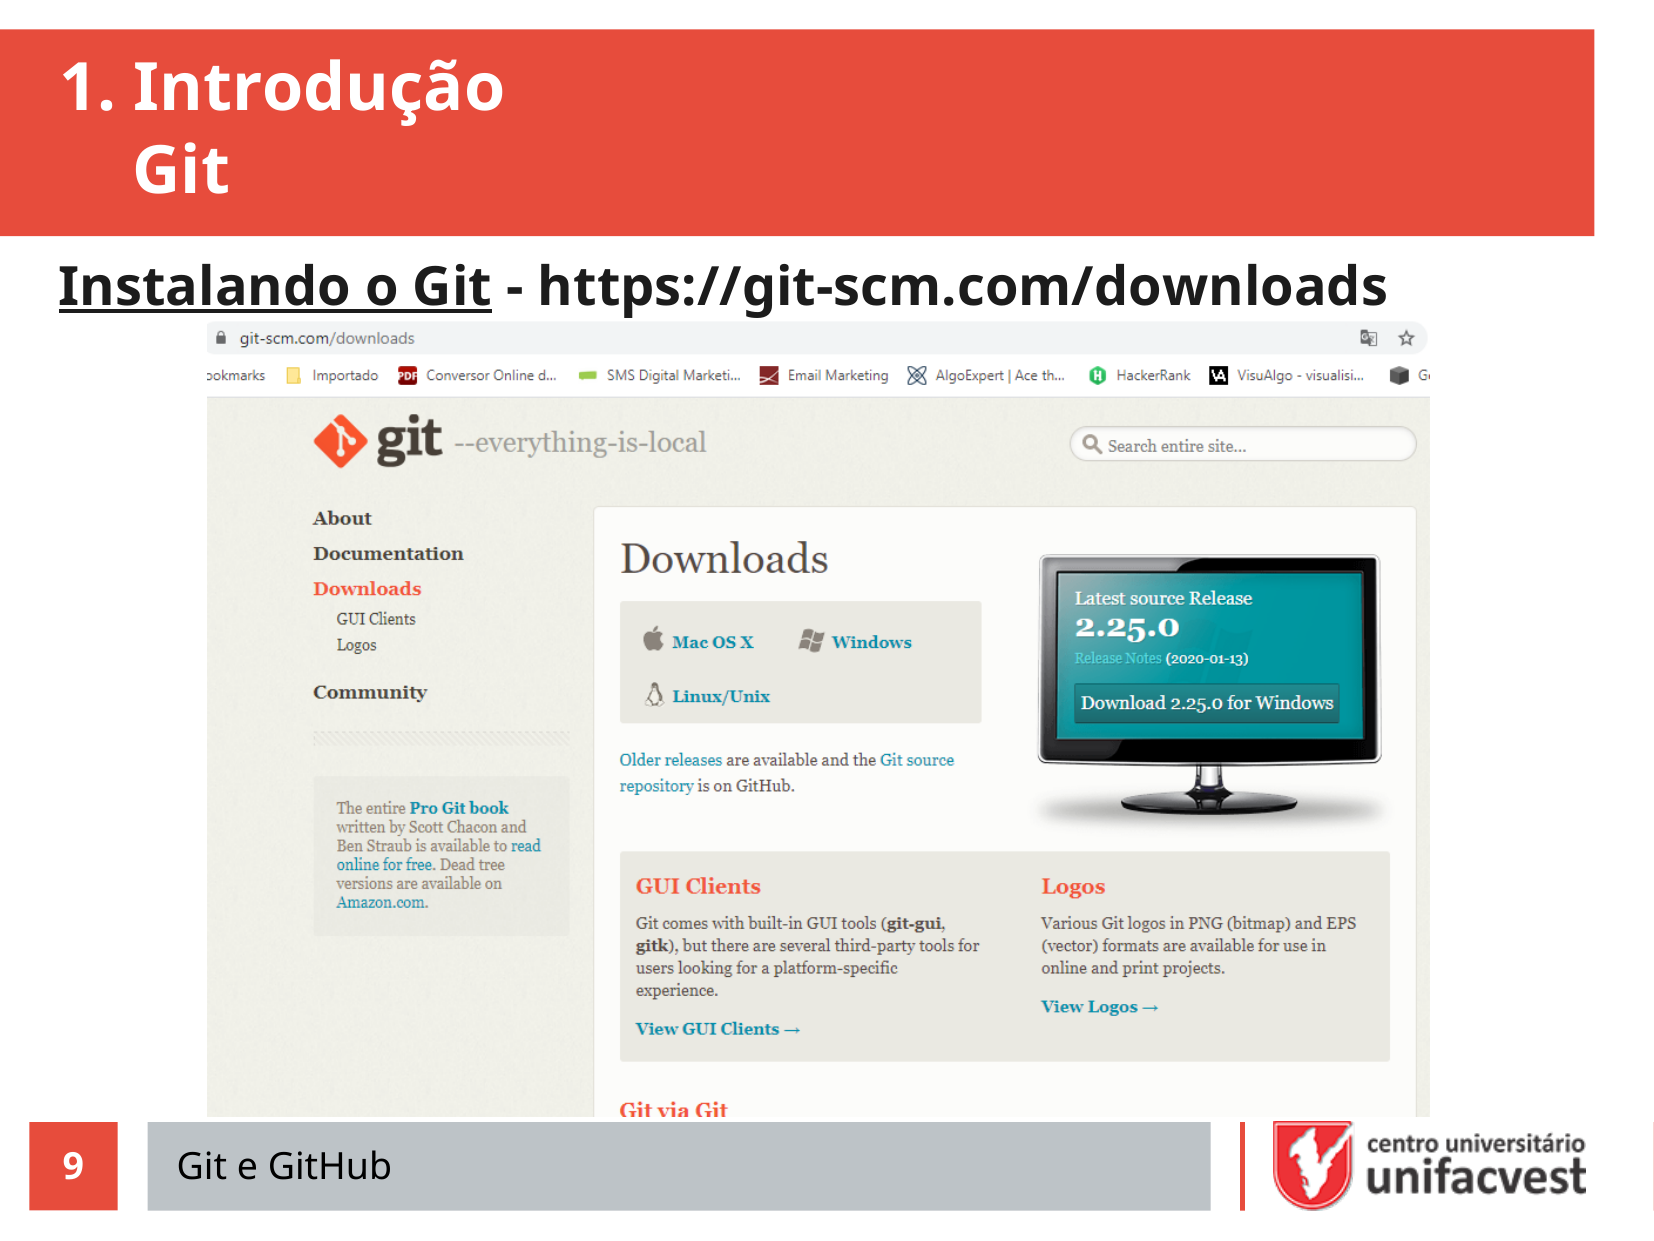

# 1. Introdução Git
Instalando o Git - https://git-scm.com/downloads
9
Git e GitHub